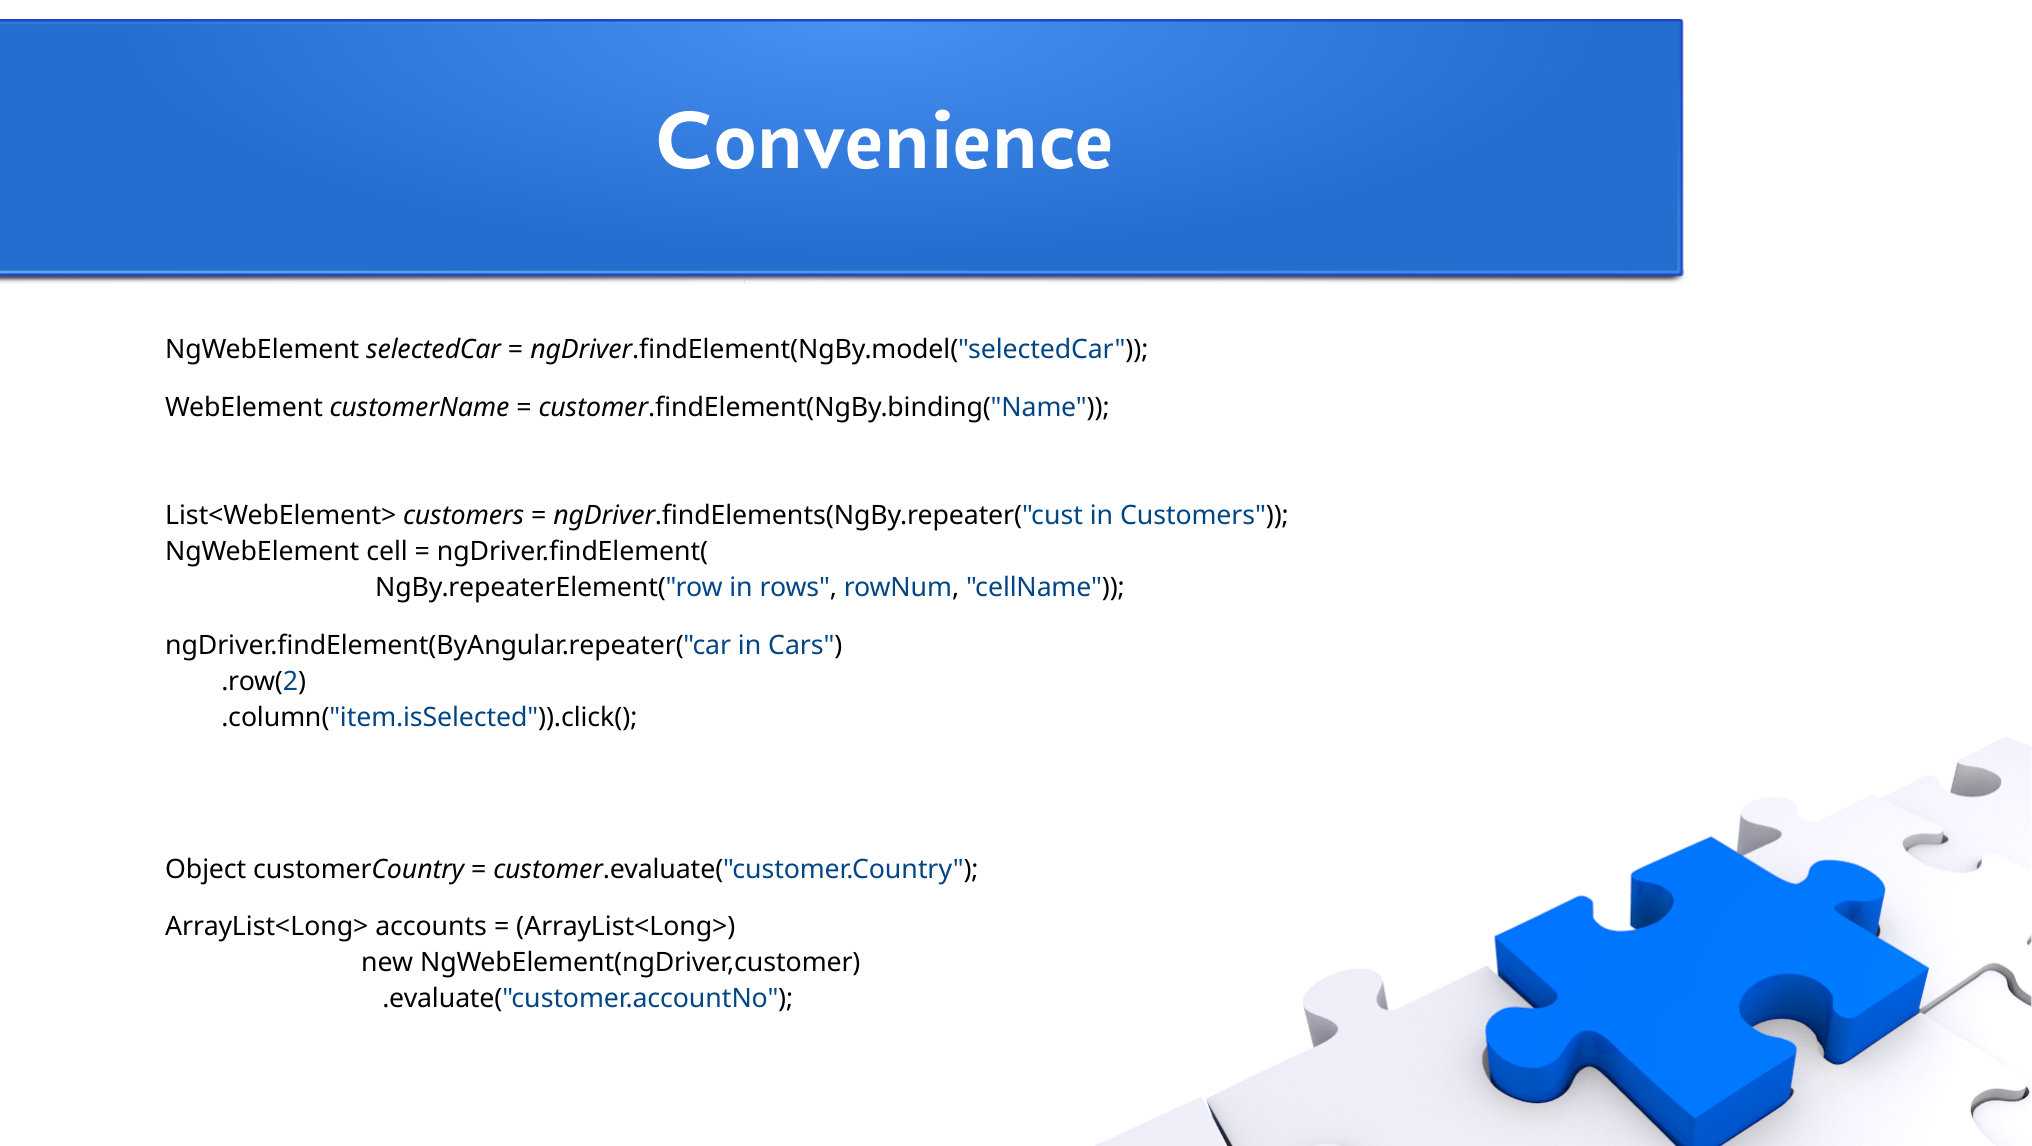

# Convenience
NgWebElement selectedCar = ngDriver.findElement(NgBy.model("selectedCar"));
WebElement customerName = customer.findElement(NgBy.binding("Name"));
List<WebElement> customers = ngDriver.findElements(NgBy.repeater("cust in Customers"));
NgWebElement cell = ngDriver.findElement(
 NgBy.repeaterElement("row in rows", rowNum, "cellName"));
ngDriver.findElement(ByAngular.repeater("car in Cars")
 .row(2)
 .column("item.isSelected")).click();
Object customerCountry = customer.evaluate("customer.Country");
ArrayList<Long> accounts = (ArrayList<Long>)
 new NgWebElement(ngDriver,customer)
 .evaluate("customer.accountNo");